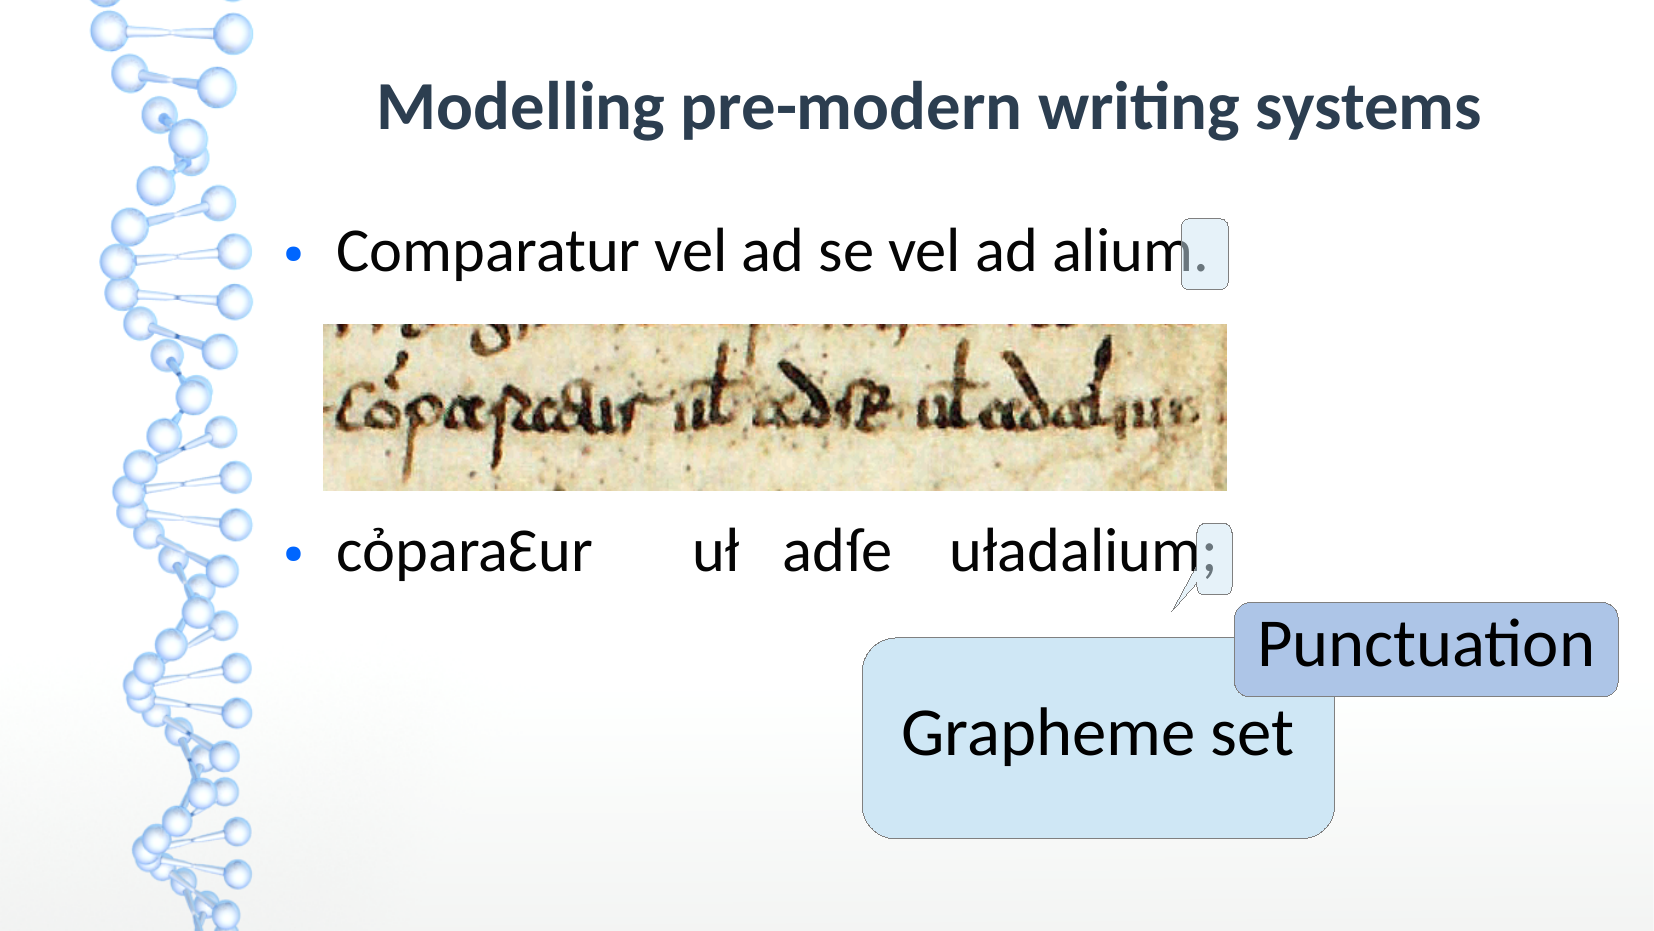

# Modelling pre-modern writing systems
Comparatur vel ad se vel ad alium.
cỏparaƐur uł adſe uładalium;
Punctuation
Grapheme set